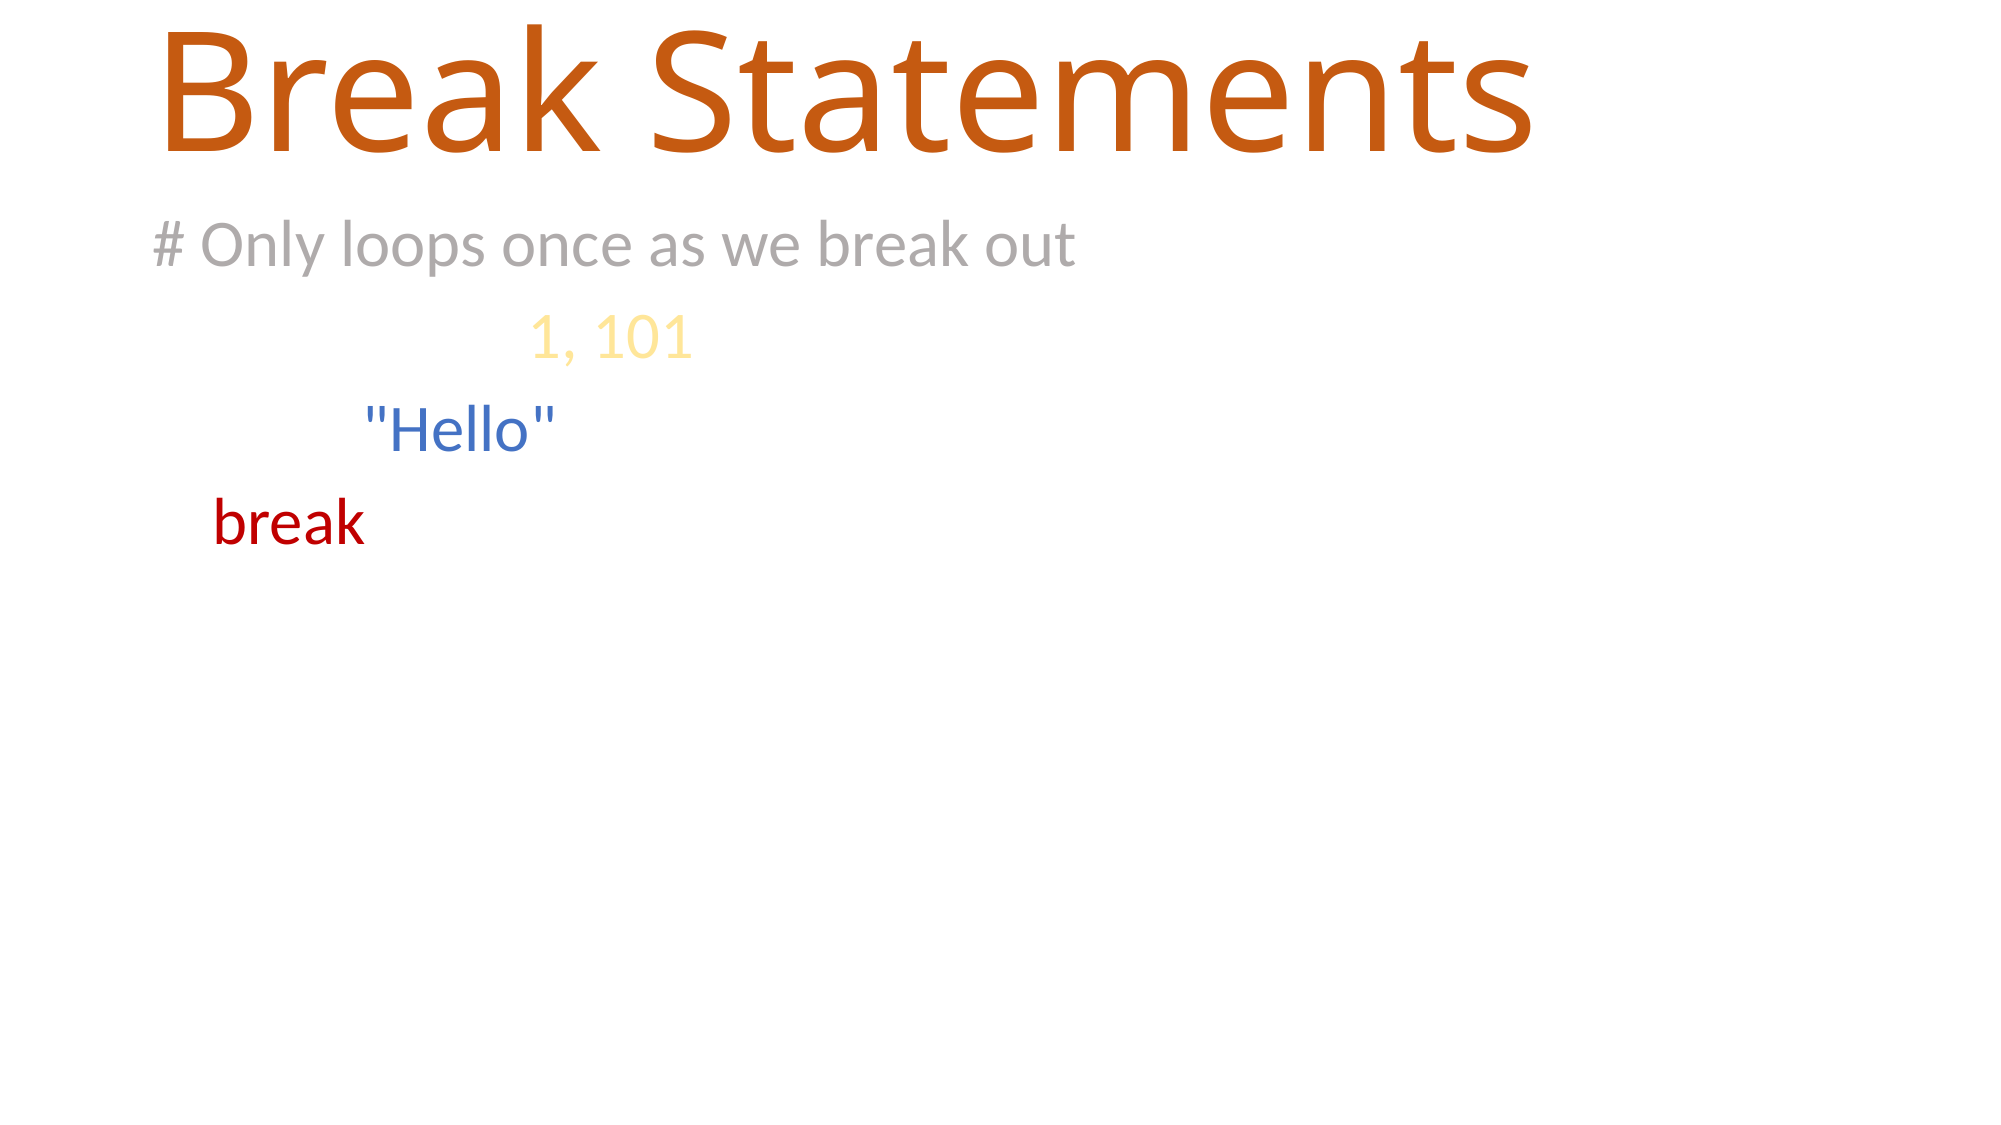

# Break Statements
# Only loops once as we break out
for x in range(1, 101):
 print("Hello")
 break